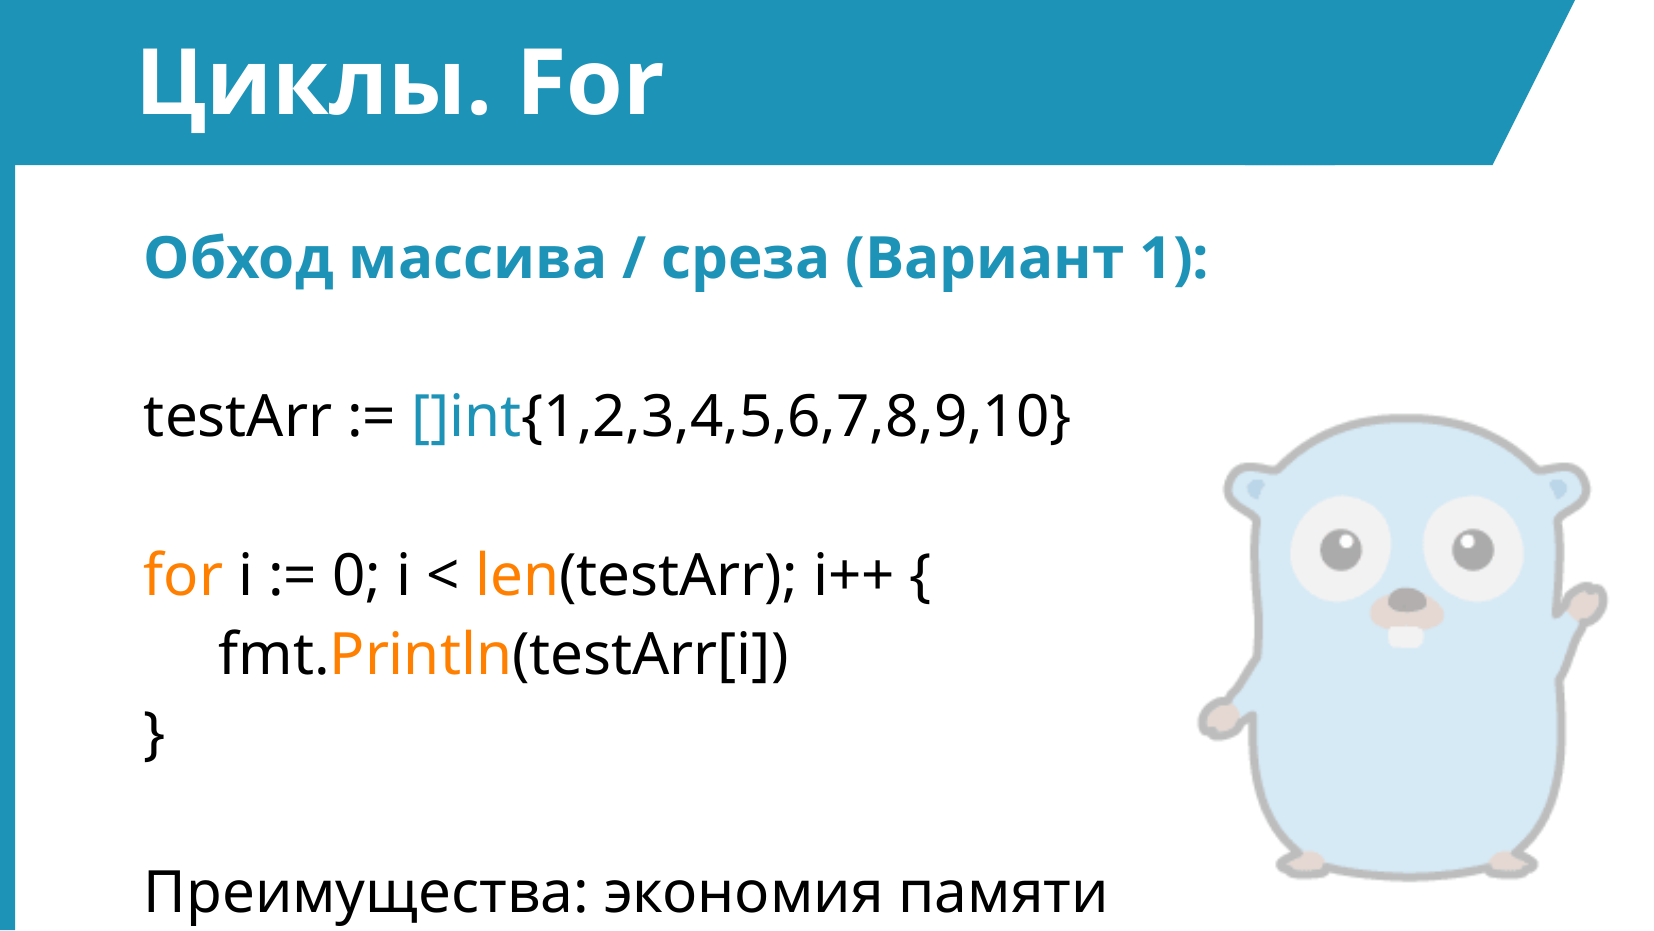

# Циклы. For
Обход массива / среза (Вариант 1):
testArr := []int{1,2,3,4,5,6,7,8,9,10}
for i := 0; i < len(testArr); i++ {
	fmt.Println(testArr[i])
}
Преимущества: экономия памяти